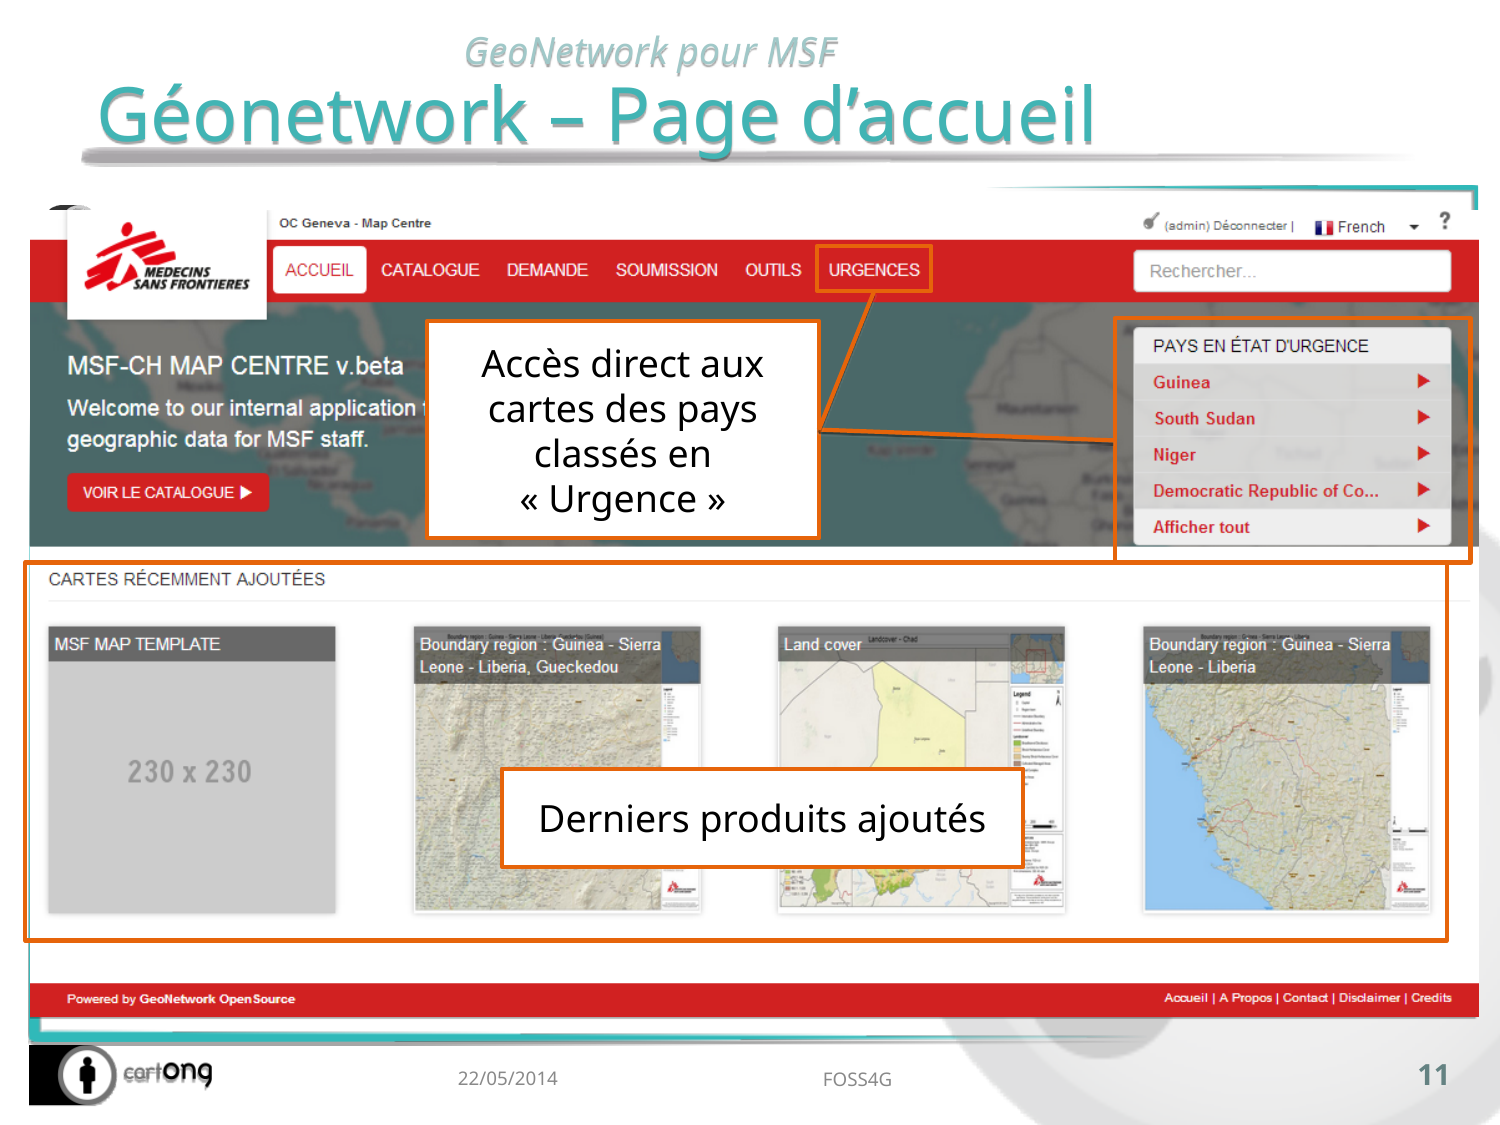

GeoNetwork pour MSF
# Géonetwork – Page d’accueil
Accès direct aux cartes des pays classés en « Urgence »
Derniers produits ajoutés
22/05/2014
FOSS4G